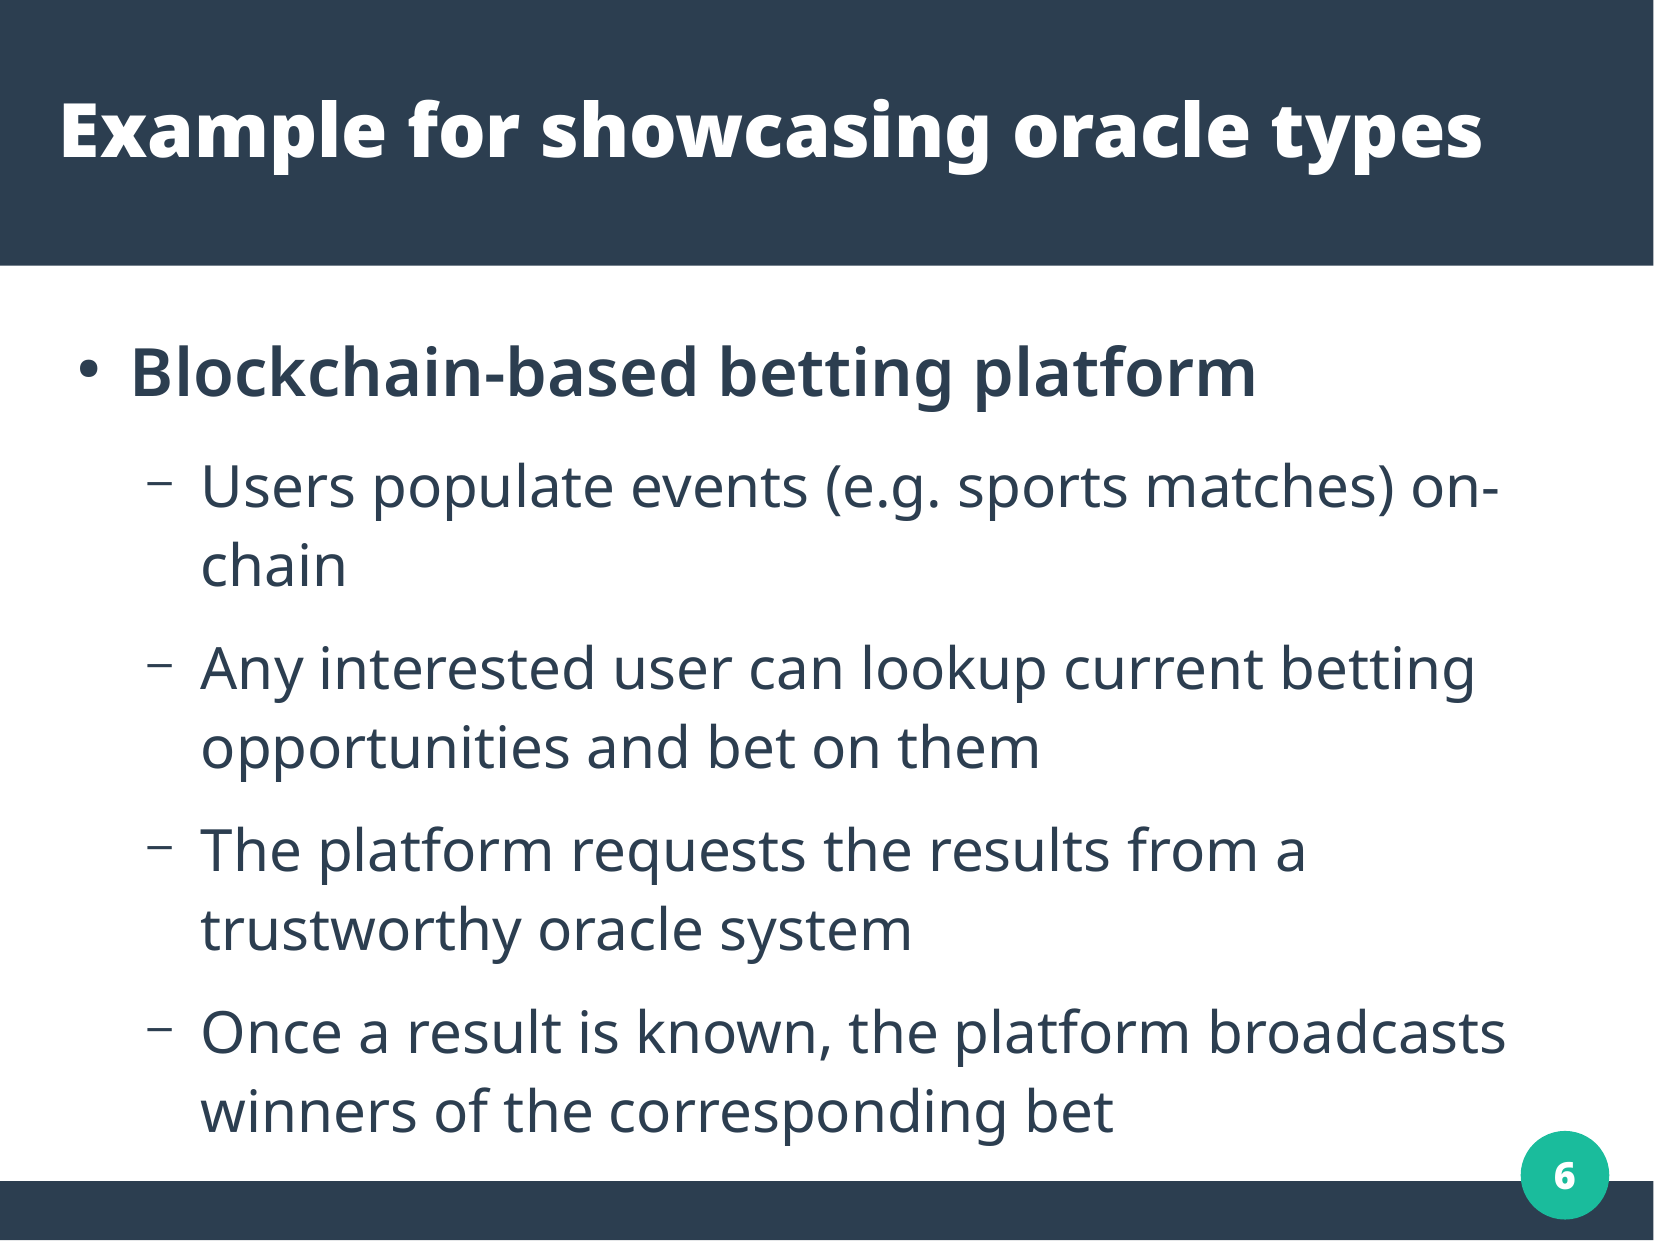

# Example for showcasing oracle types
Blockchain-based betting platform
Users populate events (e.g. sports matches) on-chain
Any interested user can lookup current betting opportunities and bet on them
The platform requests the results from a trustworthy oracle system
Once a result is known, the platform broadcasts winners of the corresponding bet
6